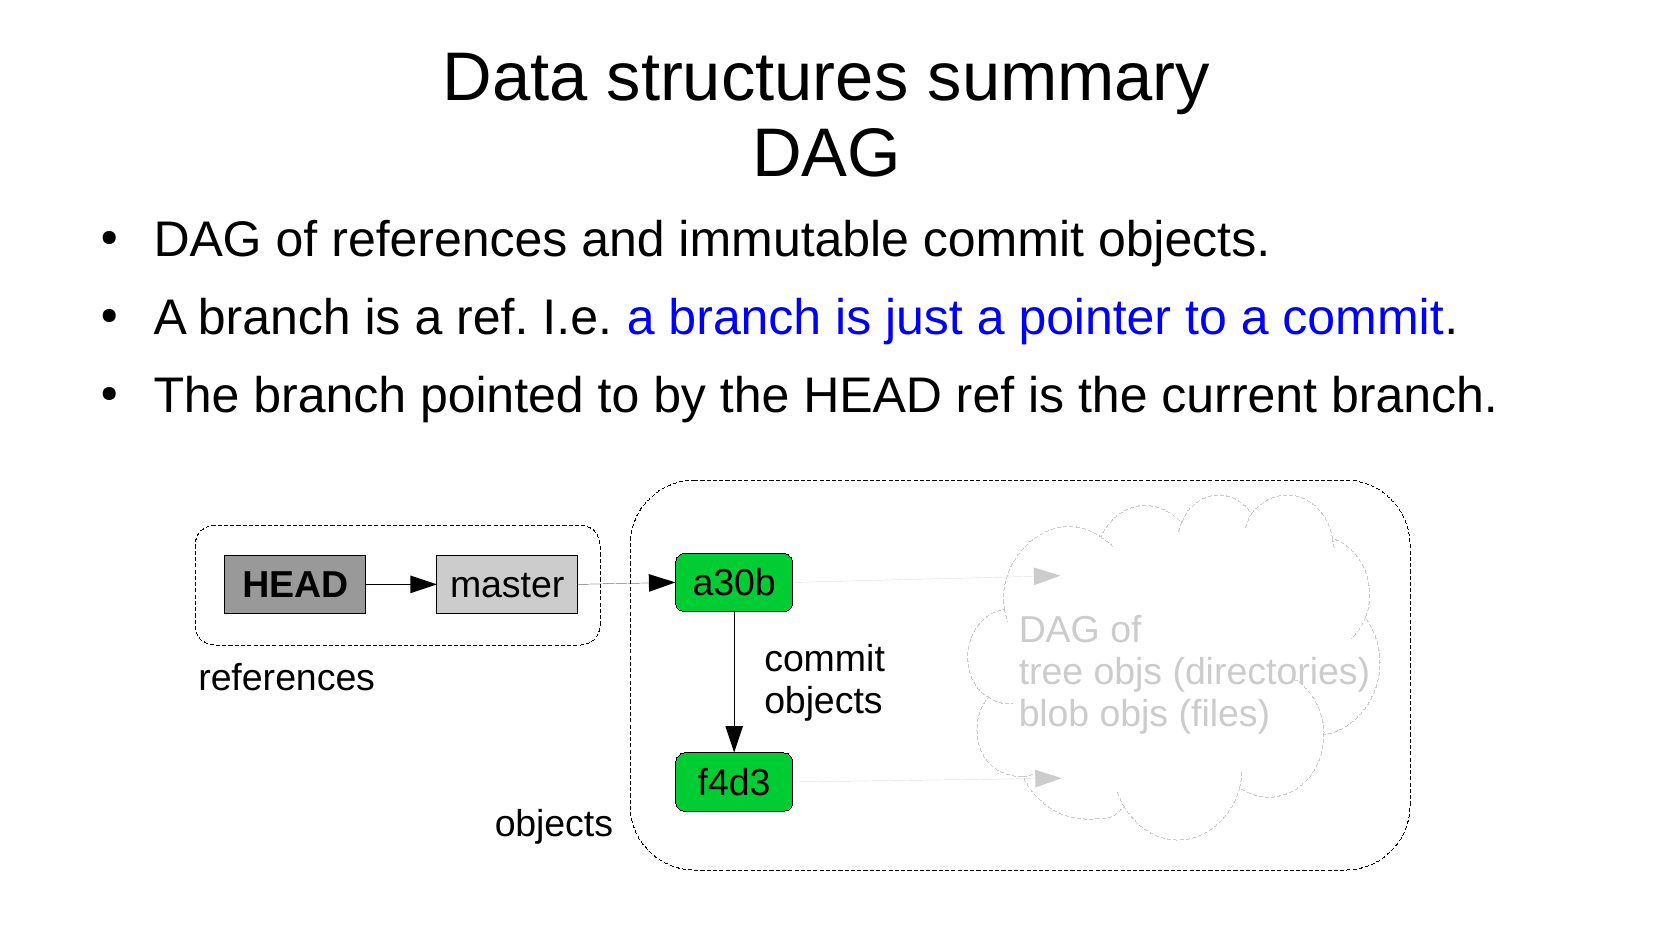

# Data structures summary DAG
DAG of references and immutable commit objects.
A branch is a ref. I.e. a branch is just a pointer to a commit.
The branch pointed to by the HEAD ref is the current branch.
a30b
HEAD
master
DAG of
tree objs (directories)
blob objs (files)
commit
objects
references
f4d3
objects